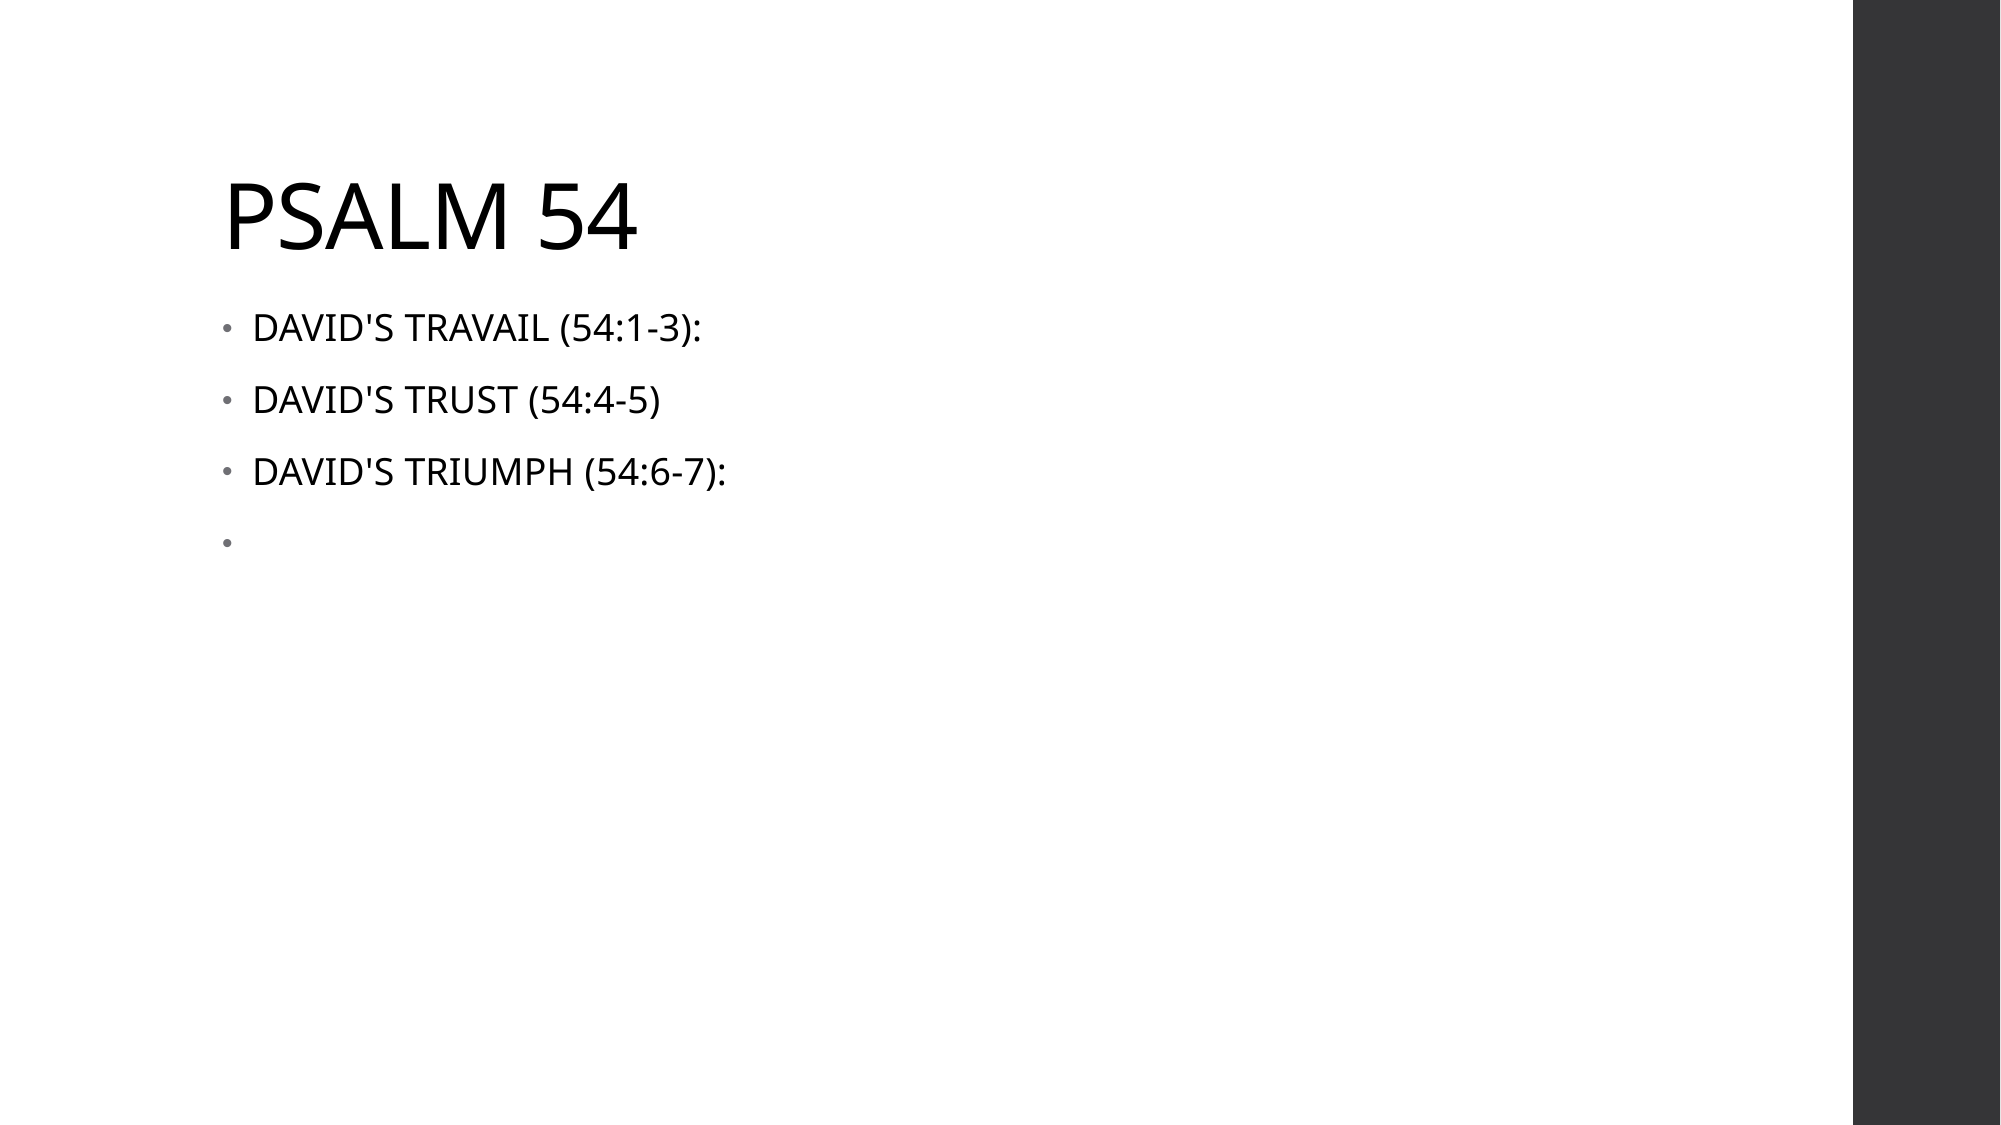

# PSALM 54
DAVID'S TRAVAIL (54:1-3):
DAVID'S TRUST (54:4-5)
DAVID'S TRIUMPH (54:6-7):